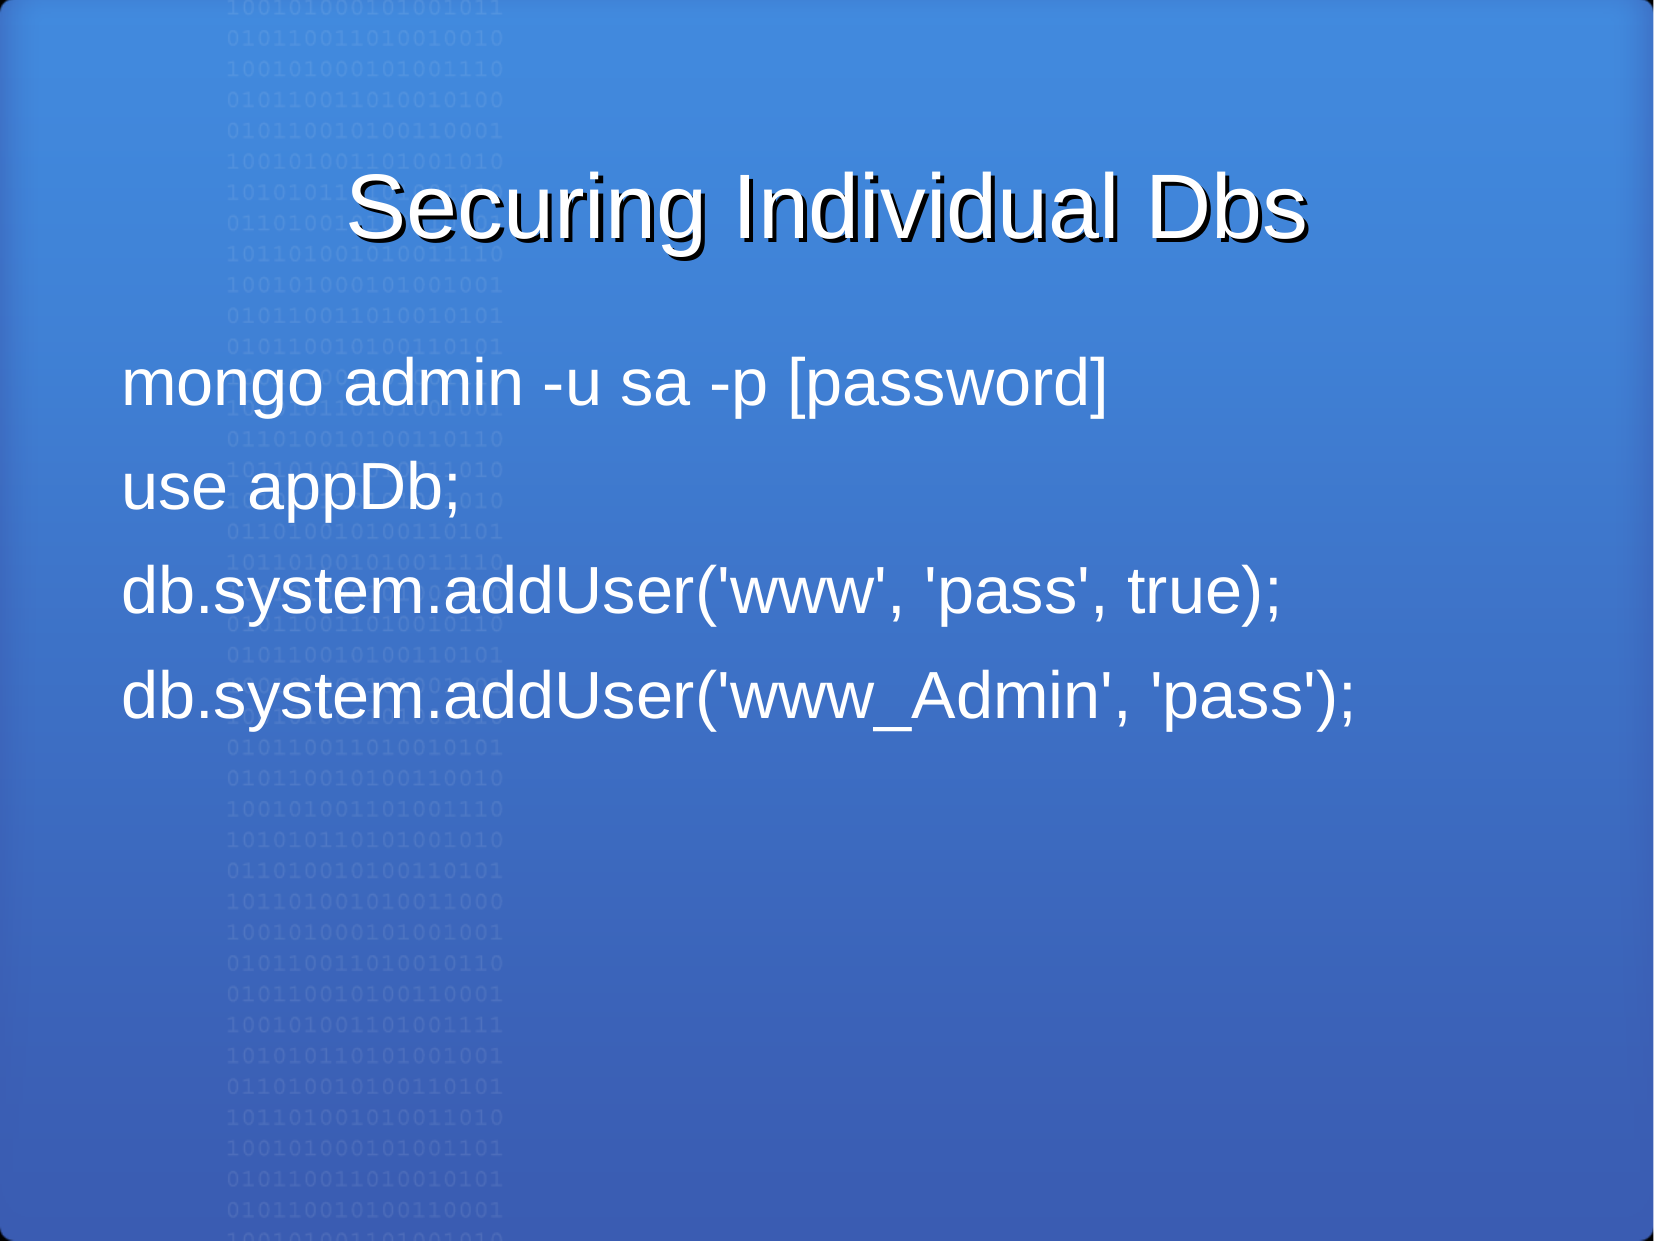

# Securing Individual Dbs
mongo admin -u sa -p [password]
use appDb;
db.system.addUser('www', 'pass', true);
db.system.addUser('www_Admin', 'pass');